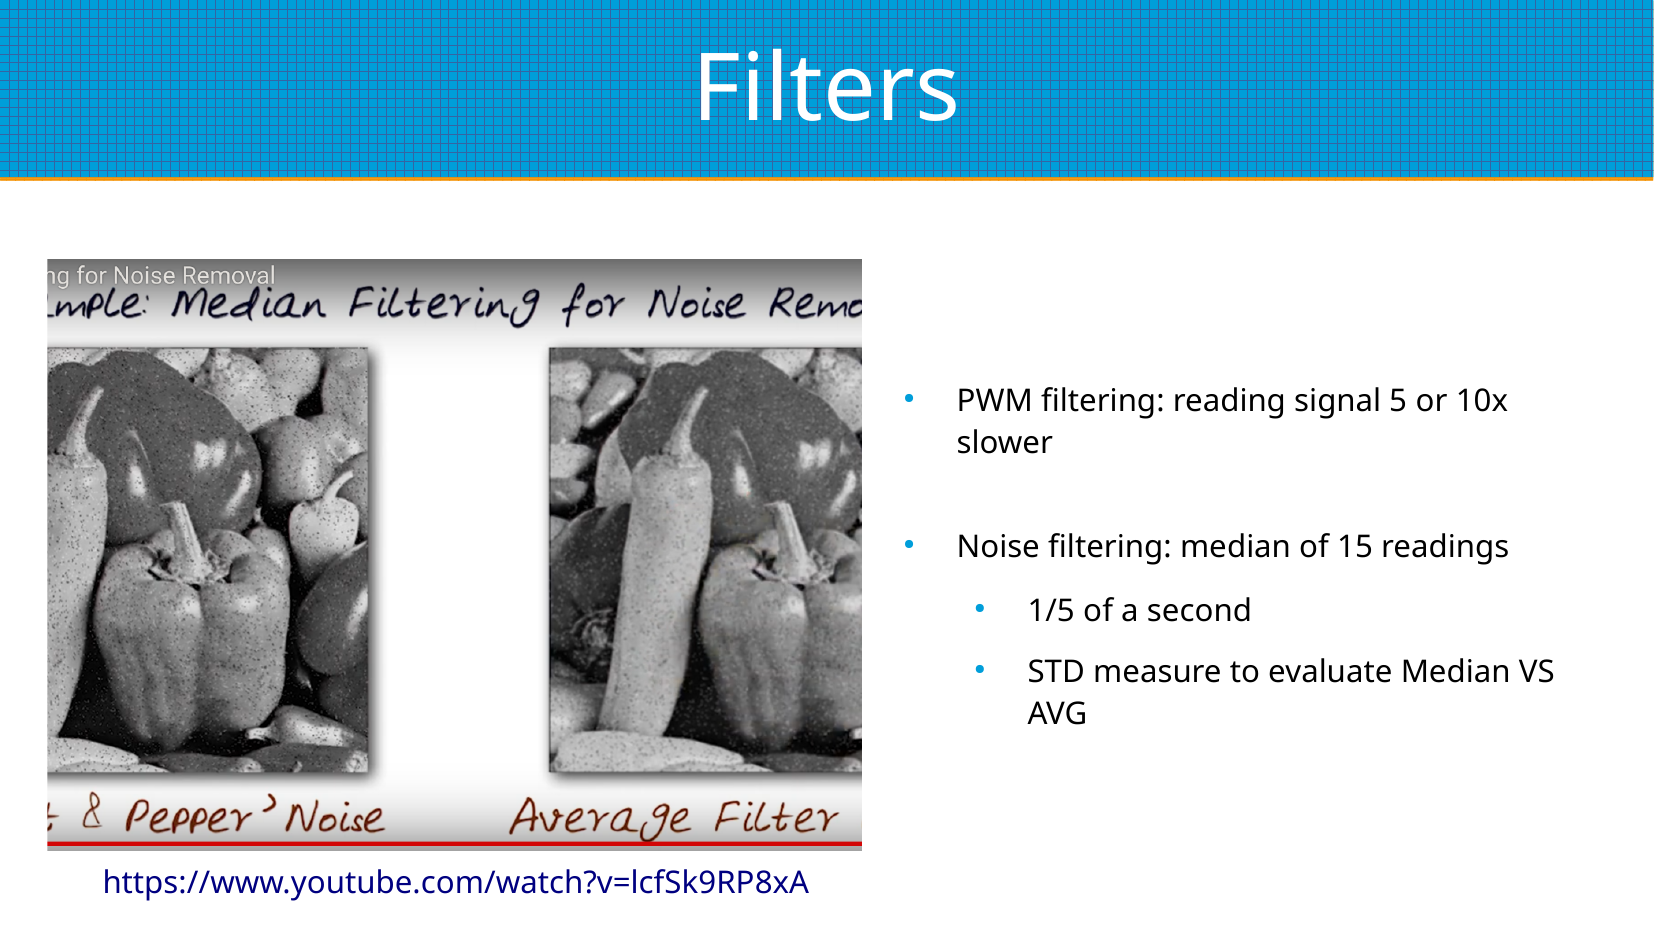

# Filters
PWM filtering: reading signal 5 or 10x slower
Noise filtering: median of 15 readings
1/5 of a second
STD measure to evaluate Median VS AVG
https://www.youtube.com/watch?v=lcfSk9RP8xA